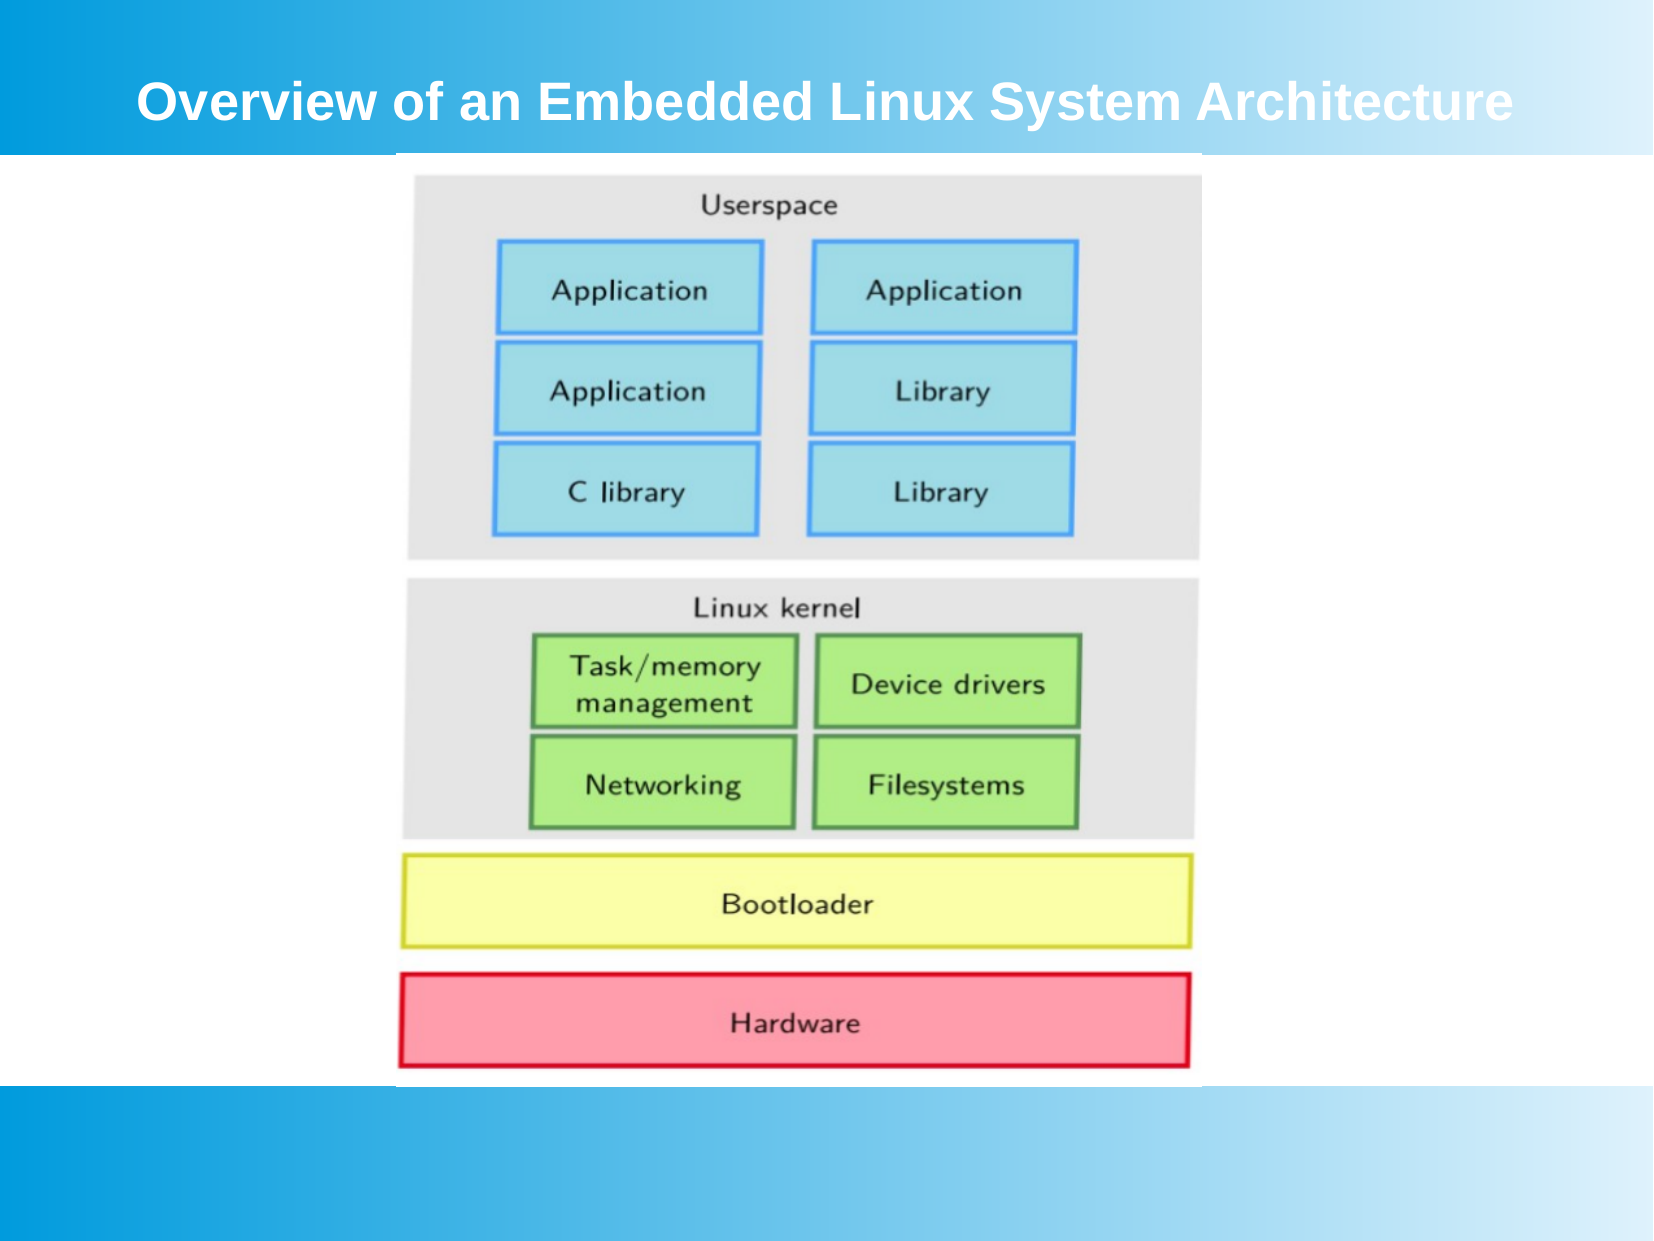

# Overview of an Embedded Linux System Architecture